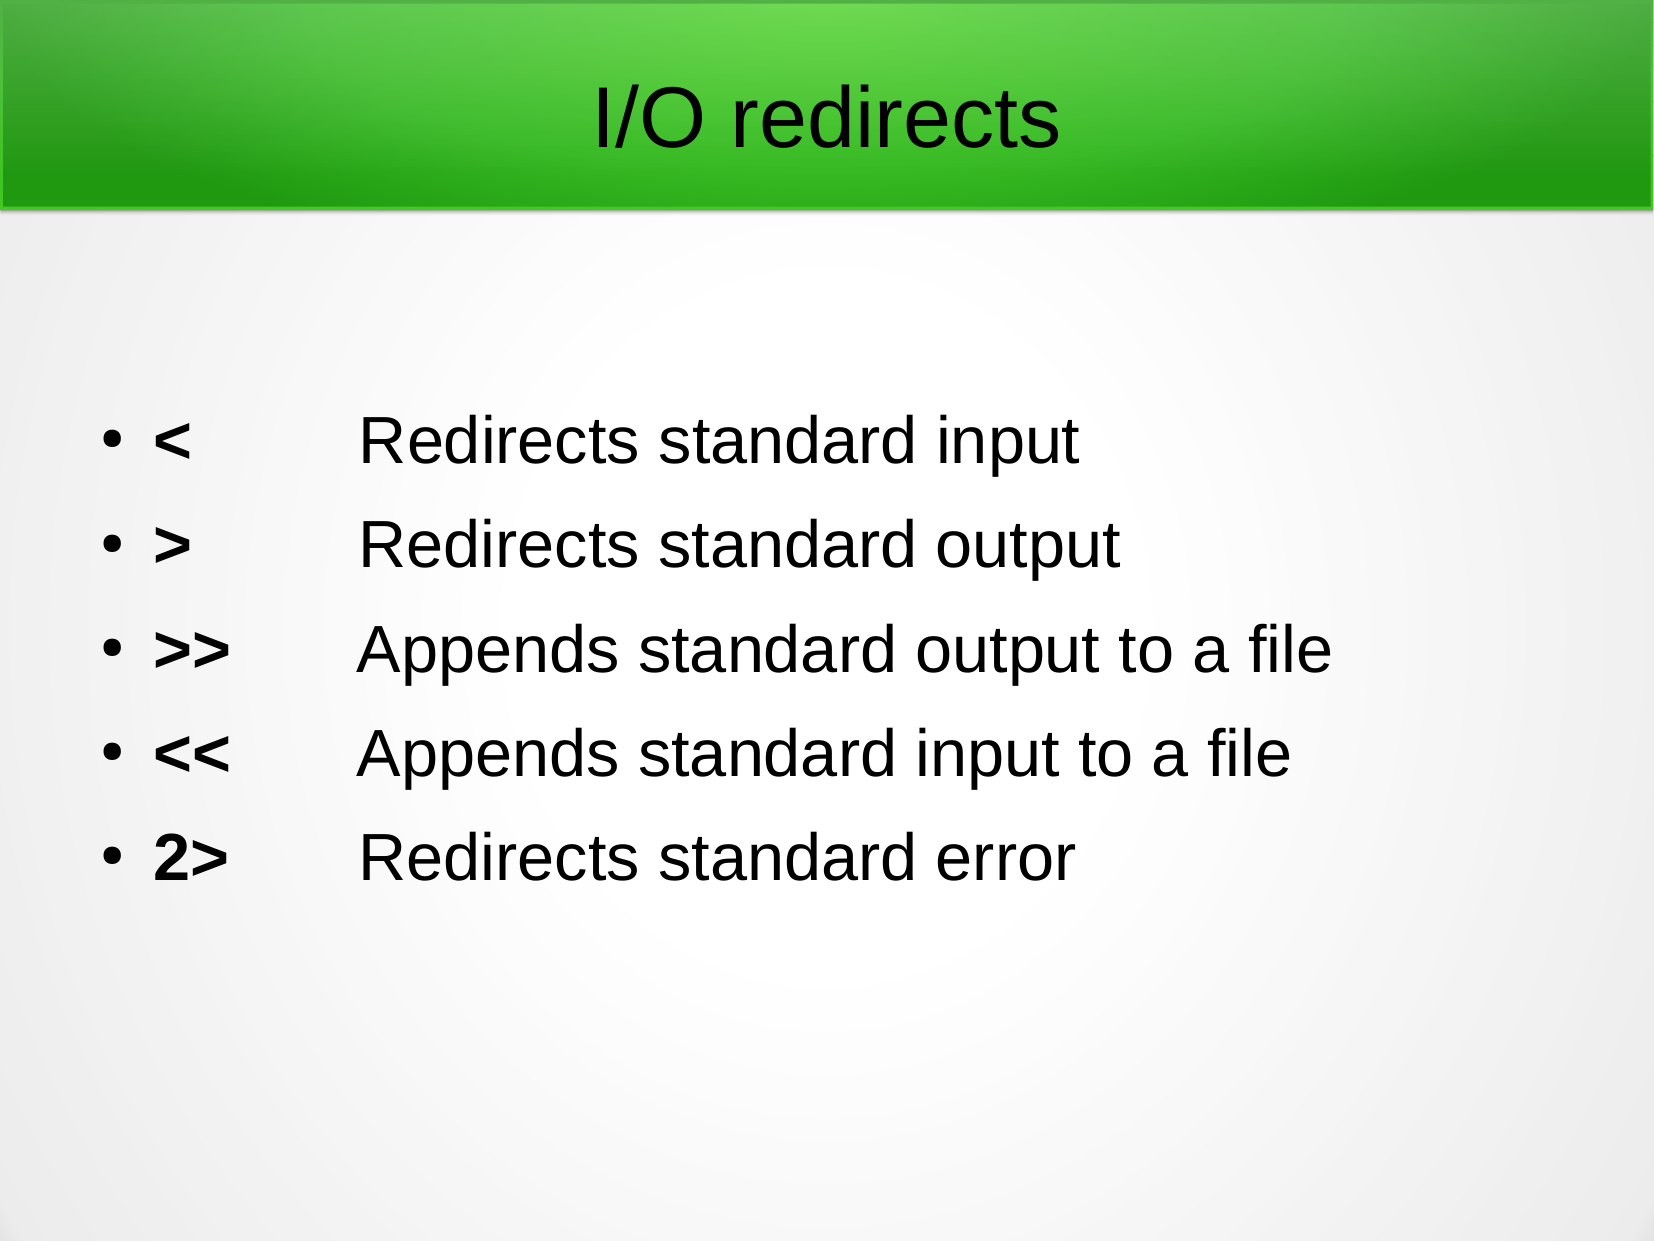

# I/O redirects
< 		 Redirects standard input
> Redirects standard output
>> Appends standard output to a file
<< Appends standard input to a file
2> Redirects standard error